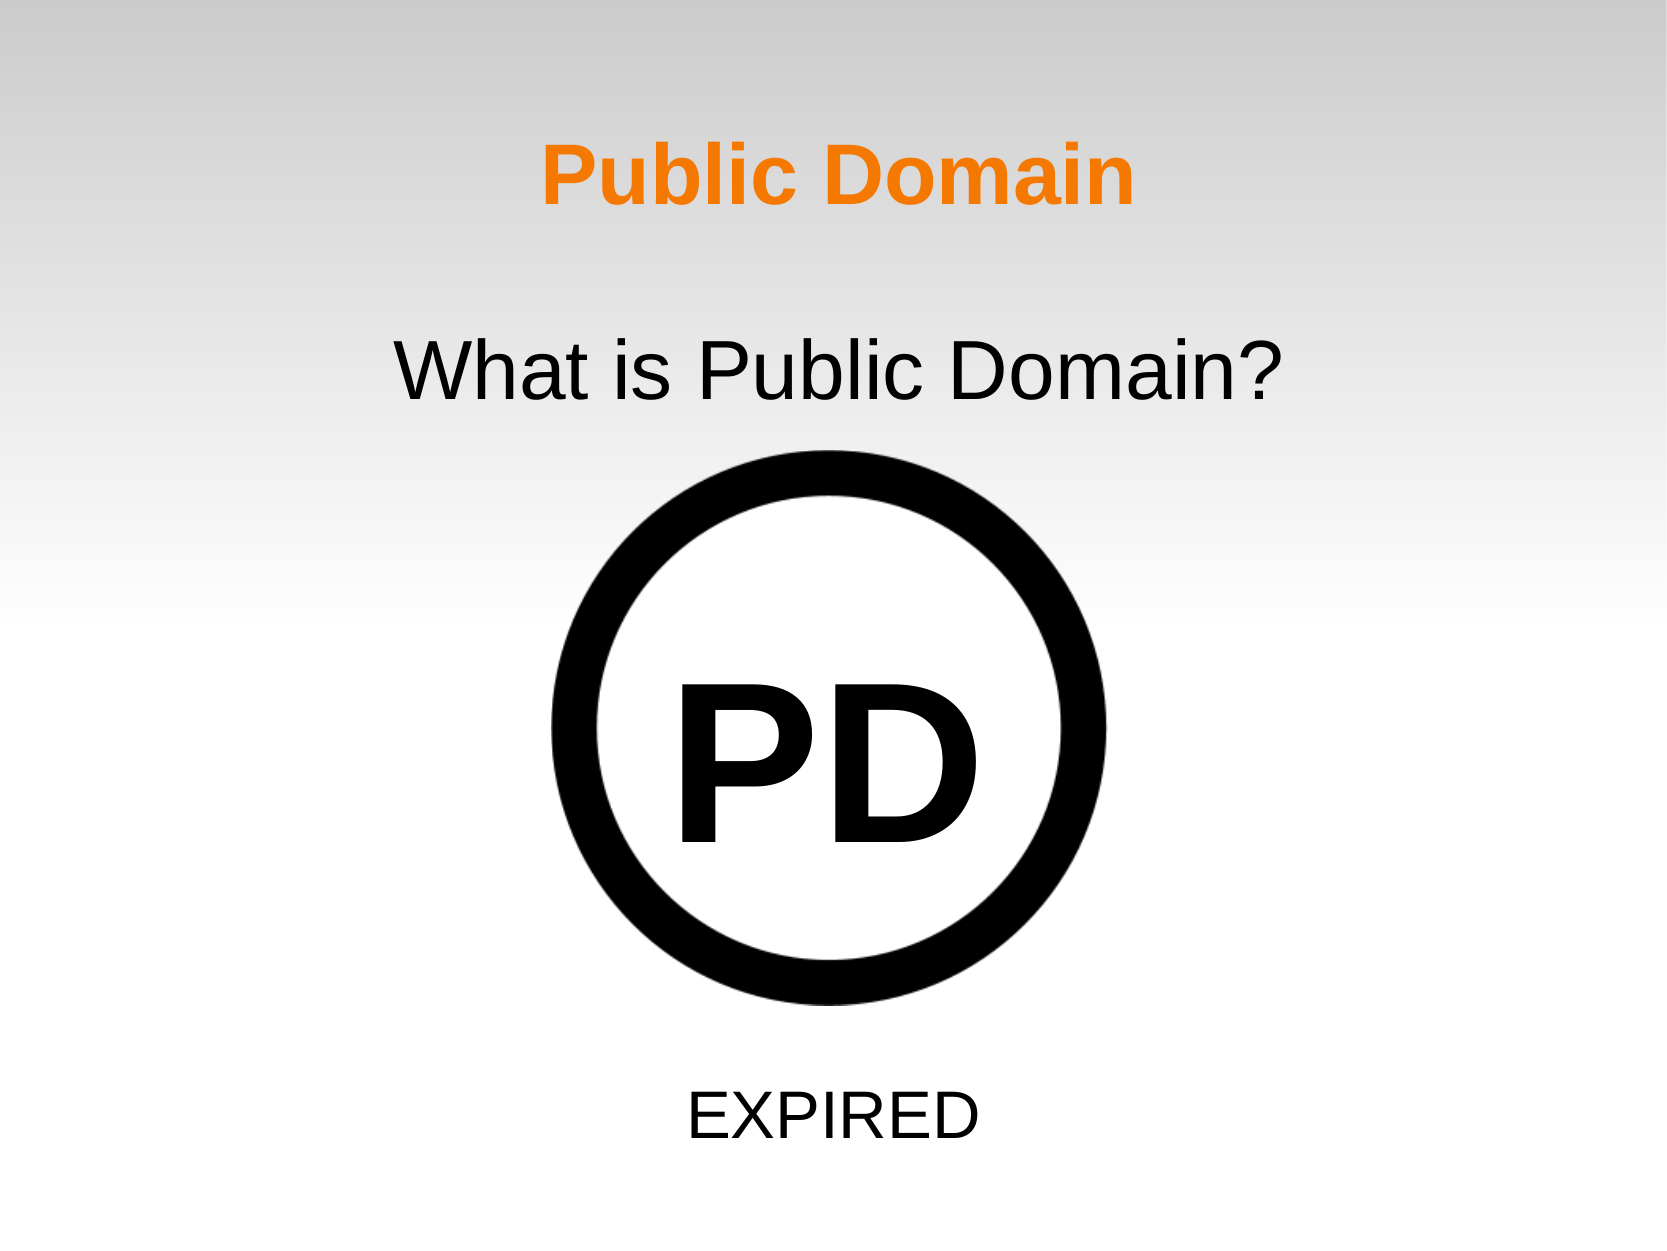

# Public Domain
What is Public Domain?
PD
EXPIRED